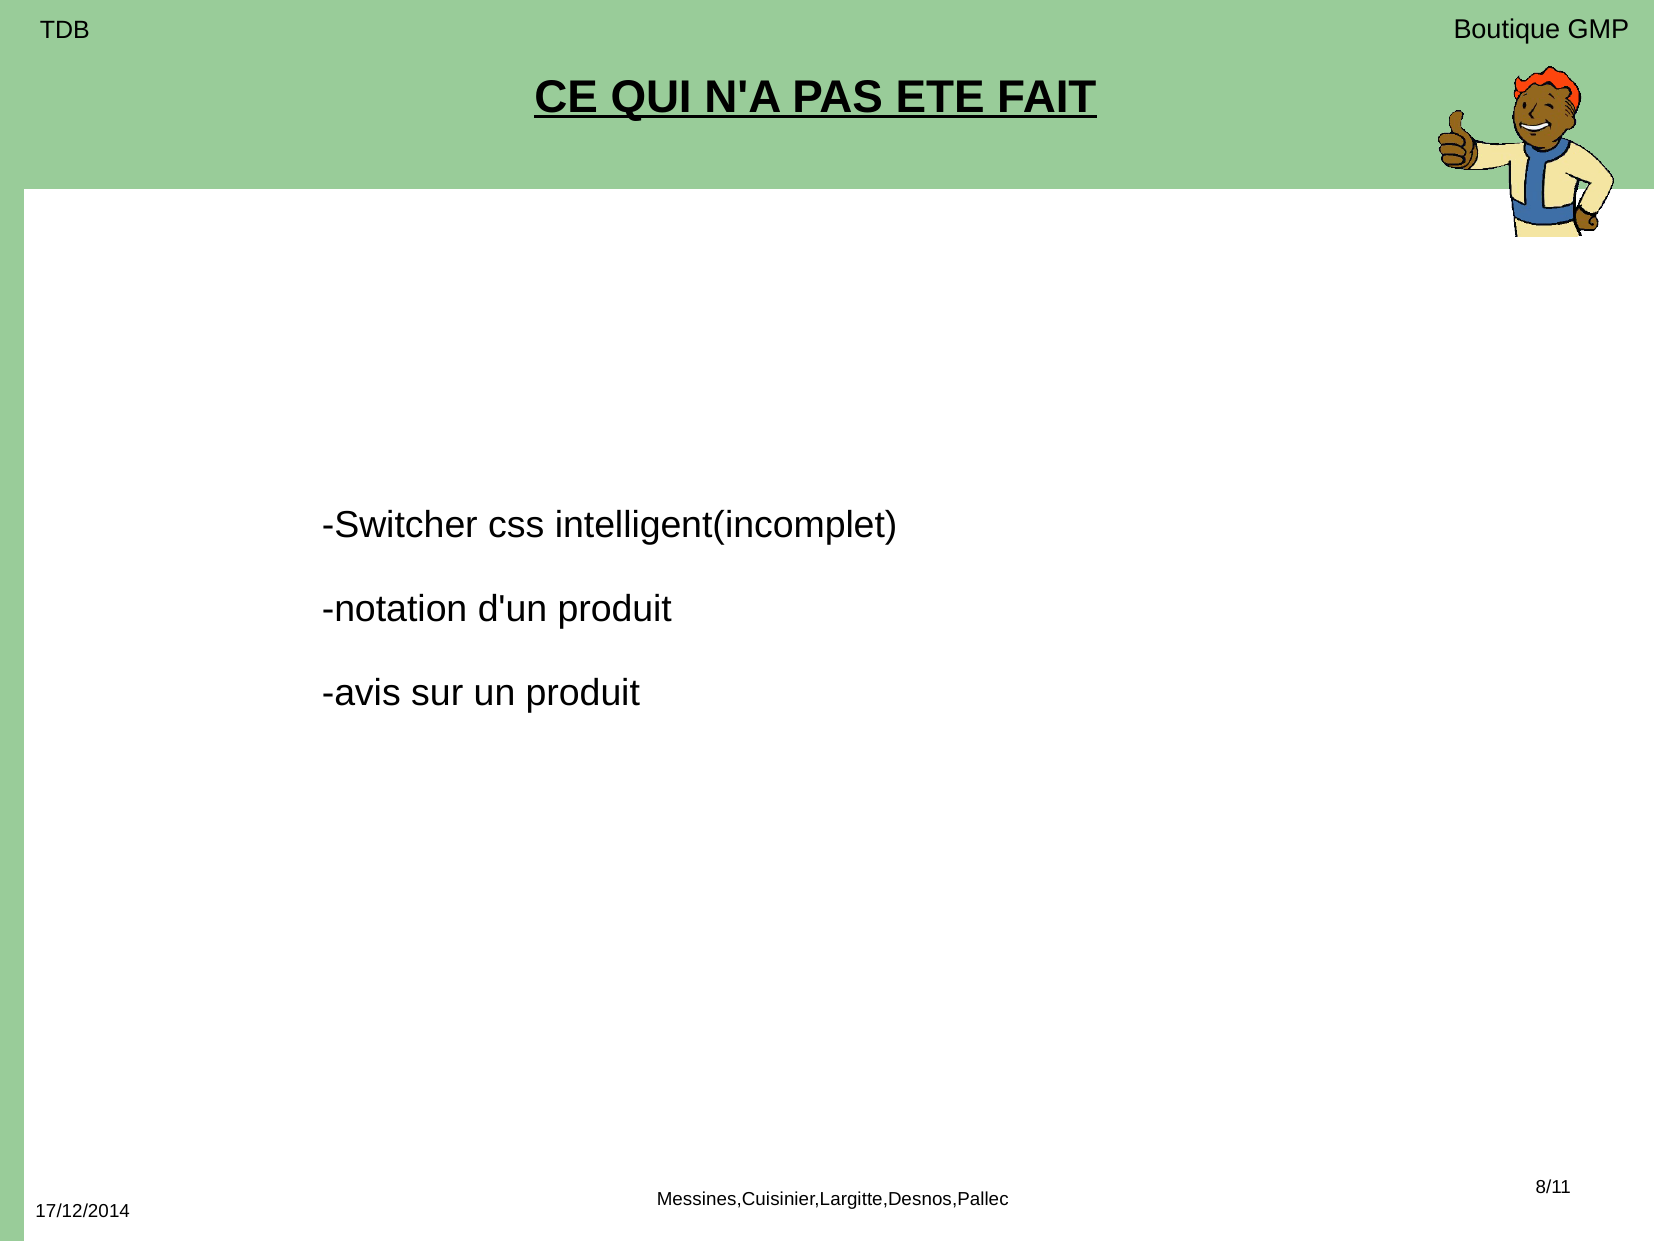

Boutique GMP
TDB
CE QUI N'A PAS ETE FAIT
-Switcher css intelligent(incomplet)
-notation d'un produit
-avis sur un produit
8/11
Messines,Cuisinier,Largitte,Desnos,Pallec
17/12/2014